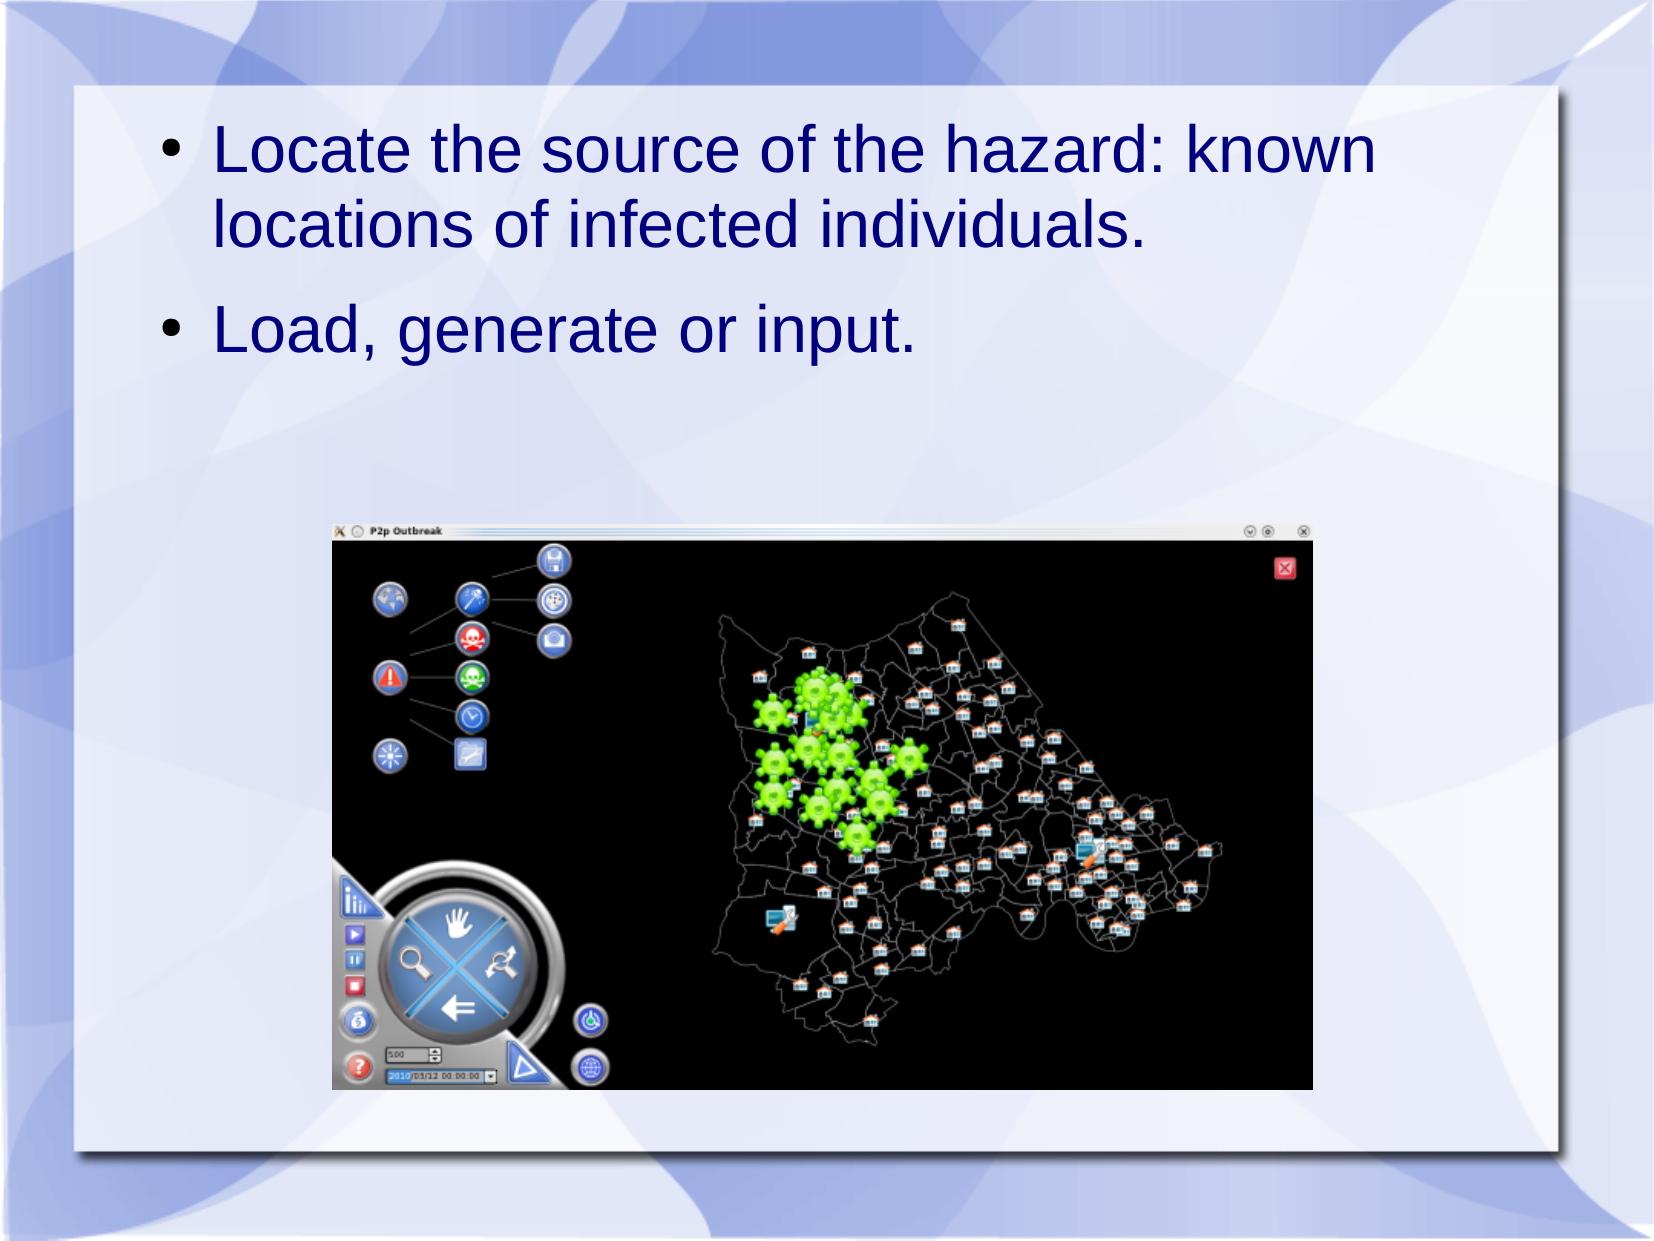

# Locate the source of the hazard: known locations of infected individuals.
Load, generate or input.